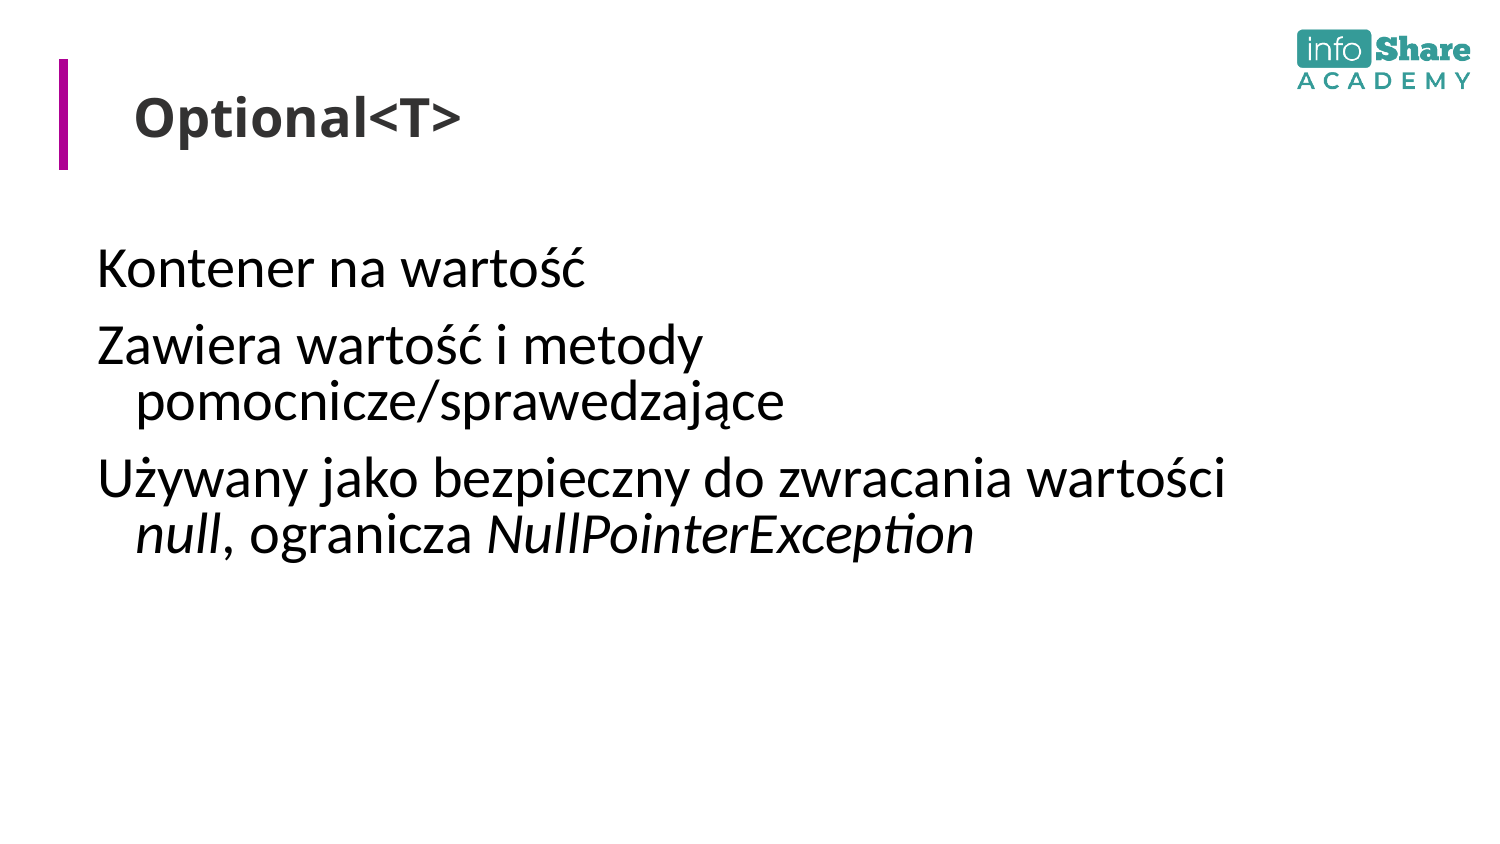

# Optional<T>
Kontener na wartość
Zawiera wartość i metody pomocnicze/sprawedzające
Używany jako bezpieczny do zwracania wartości null, ogranicza NullPointerException